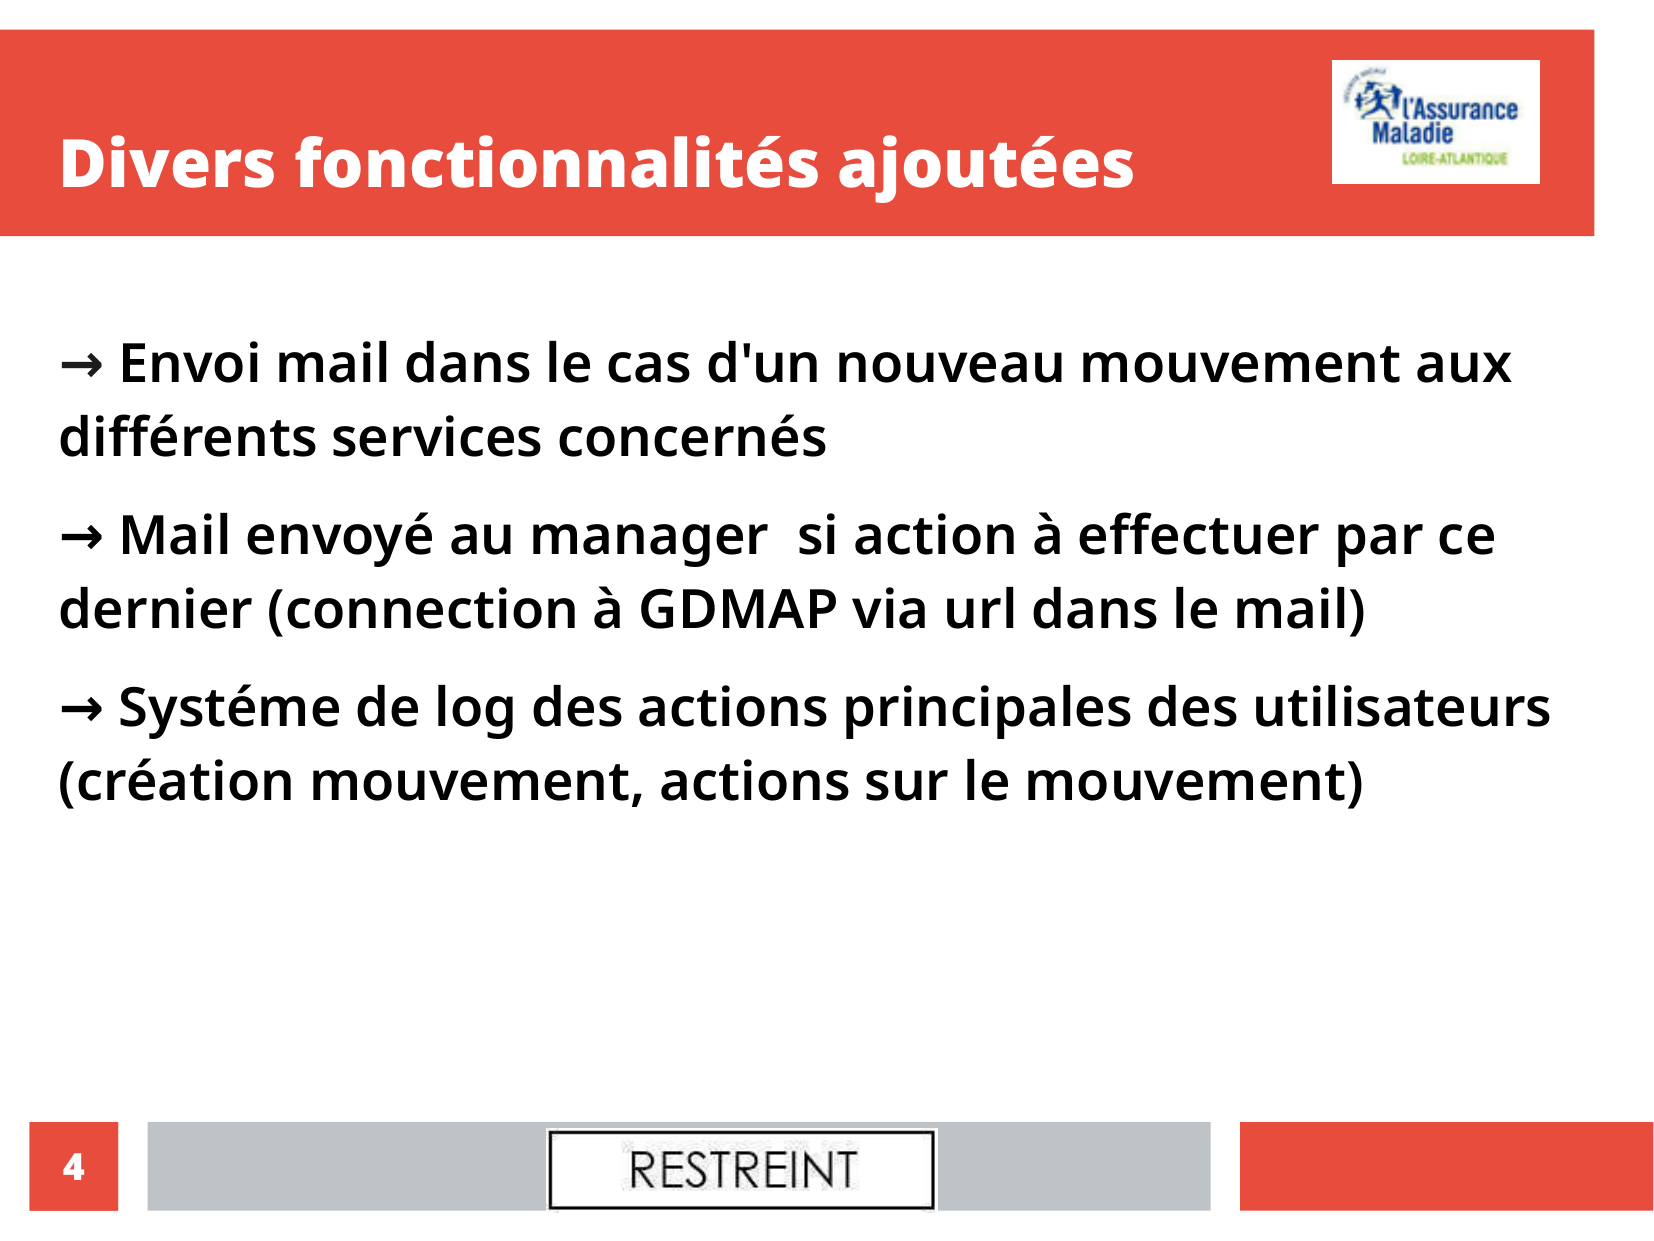

# Divers fonctionnalités ajoutées
→ Envoi mail dans le cas d'un nouveau mouvement aux différents services concernés
→ Mail envoyé au manager si action à effectuer par ce dernier (connection à GDMAP via url dans le mail)
→ Systéme de log des actions principales des utilisateurs (création mouvement, actions sur le mouvement)
4